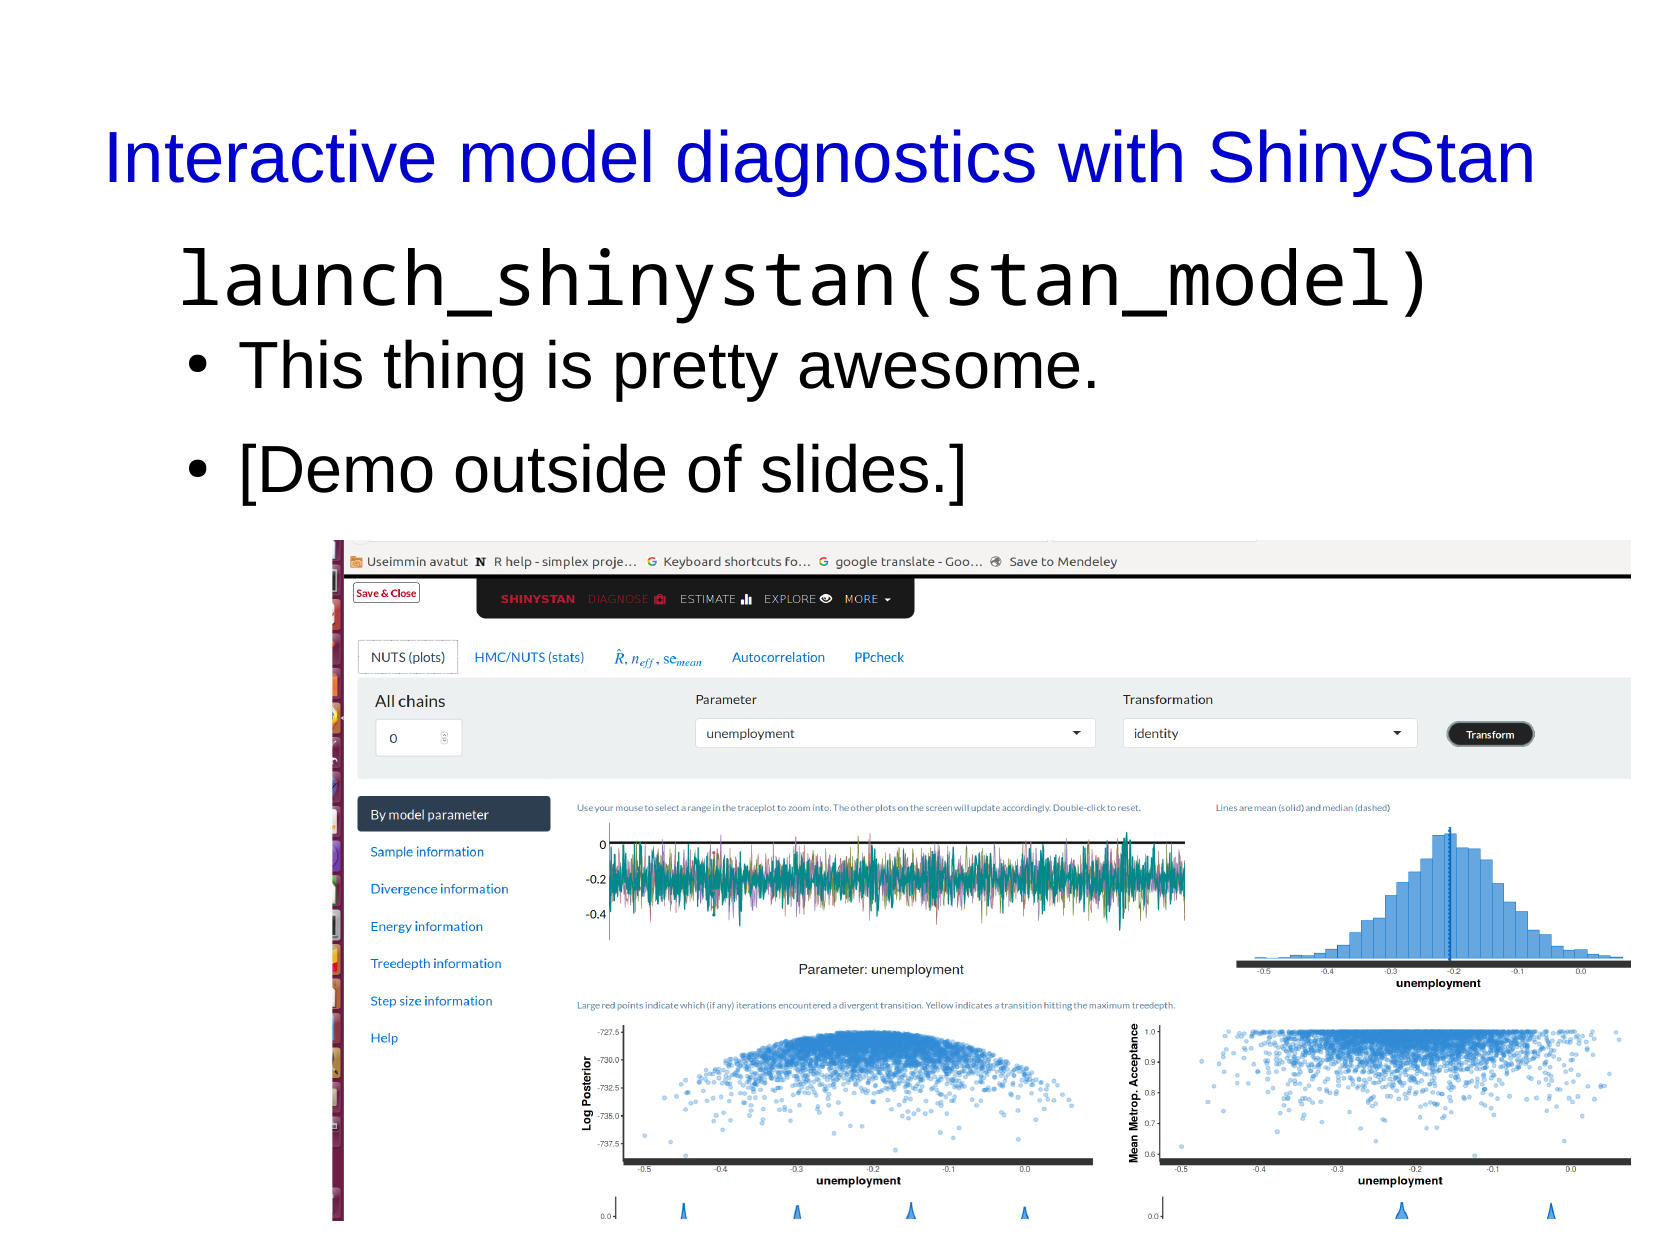

# Interactive model diagnostics with ShinyStan
launch_shinystan(stan_model)
This thing is pretty awesome.
[Demo outside of slides.]
41